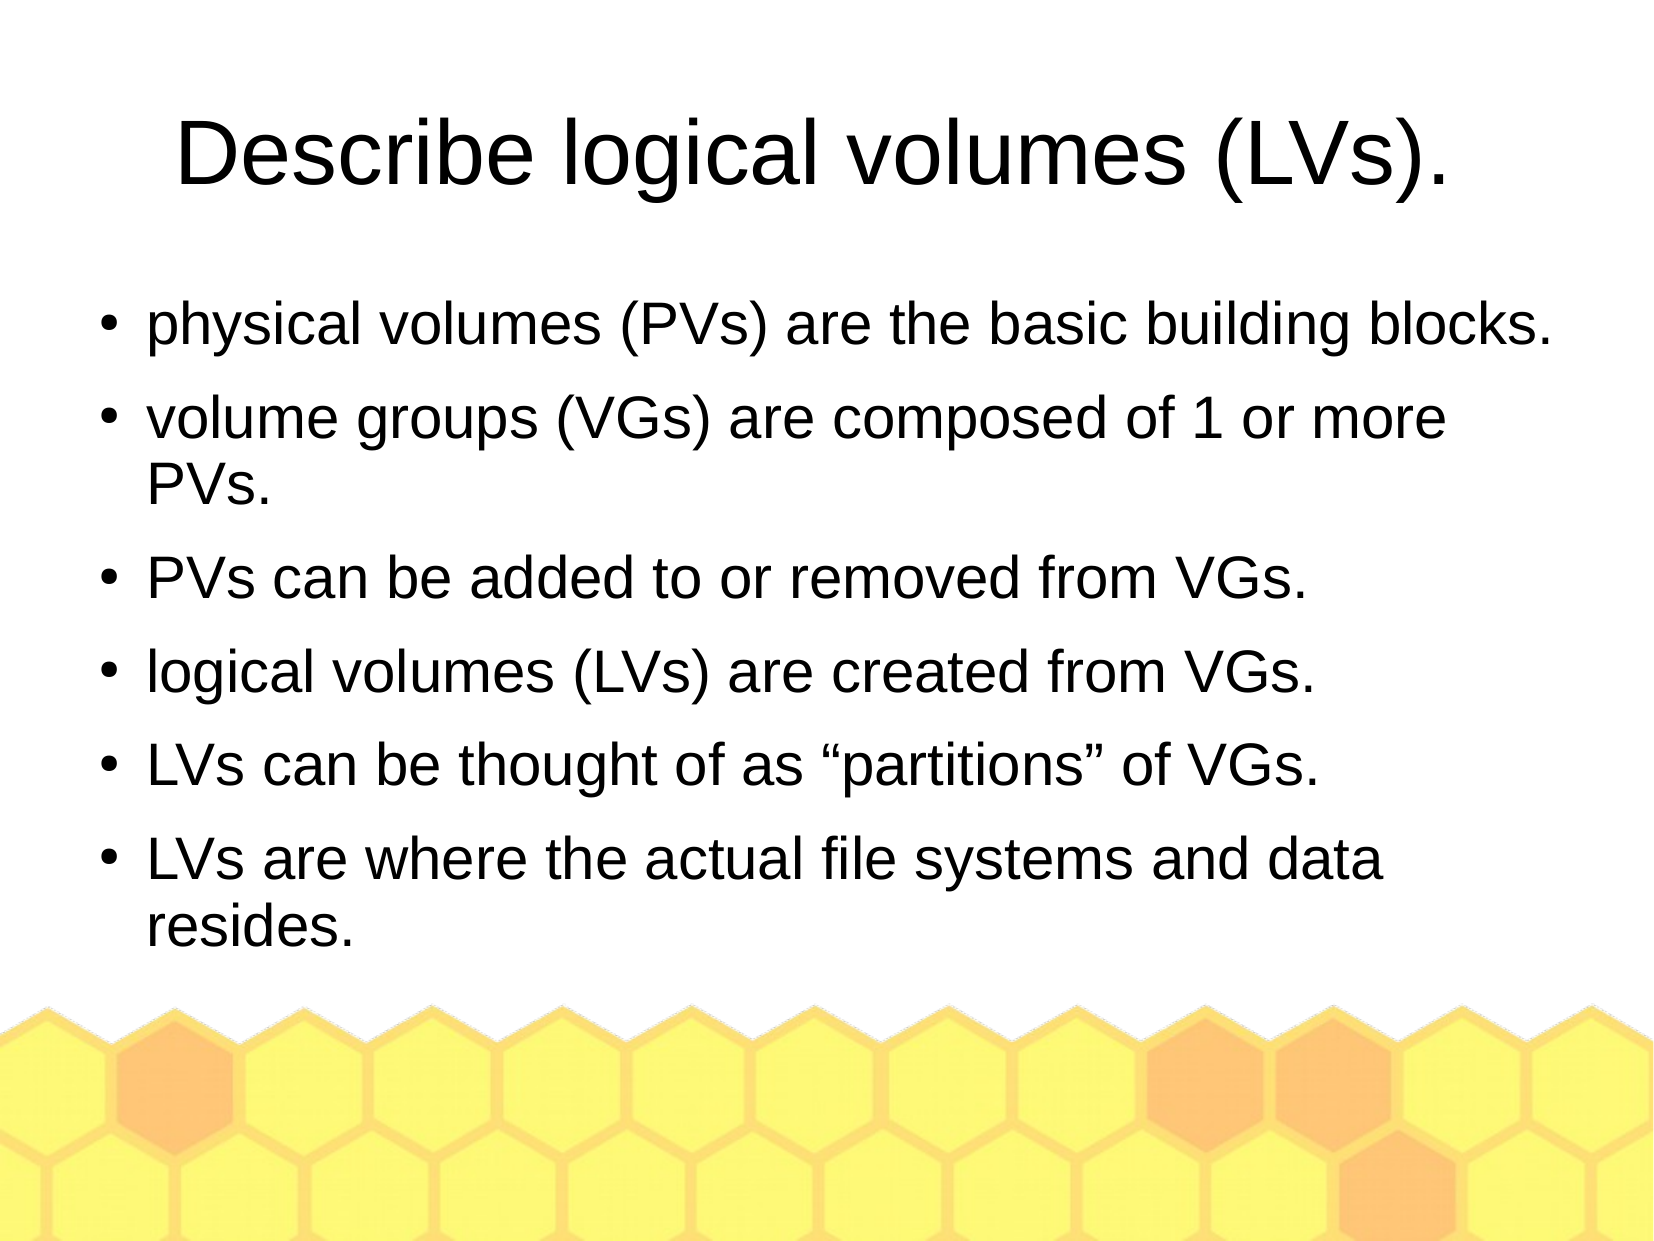

# Describe logical volumes (LVs).
physical volumes (PVs) are the basic building blocks.
volume groups (VGs) are composed of 1 or more PVs.
PVs can be added to or removed from VGs.
logical volumes (LVs) are created from VGs.
LVs can be thought of as “partitions” of VGs.
LVs are where the actual file systems and data resides.